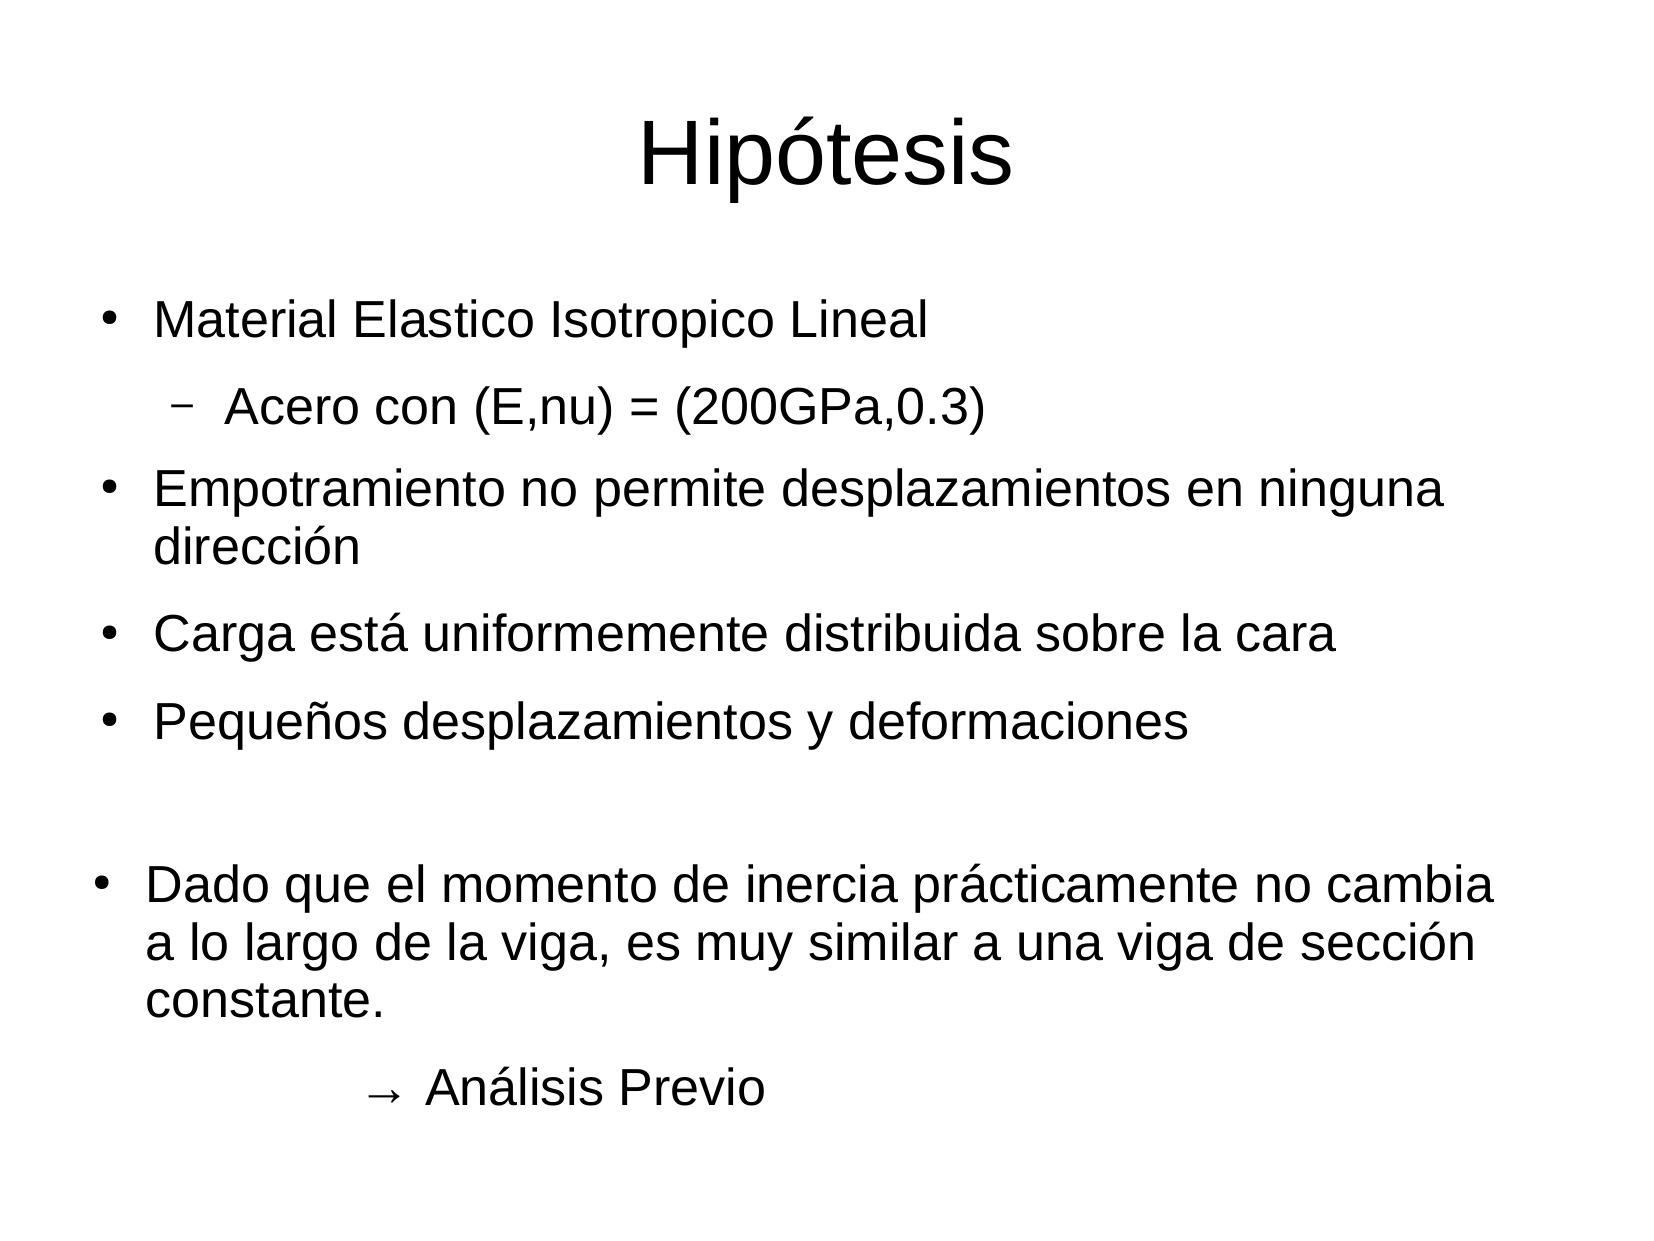

# Hipótesis
Material Elastico Isotropico Lineal
Acero con (E,nu) = (200GPa,0.3)
Empotramiento no permite desplazamientos en ninguna dirección
Carga está uniformemente distribuida sobre la cara
Pequeños desplazamientos y deformaciones
Dado que el momento de inercia prácticamente no cambia a lo largo de la viga, es muy similar a una viga de sección constante.
→ Análisis Previo